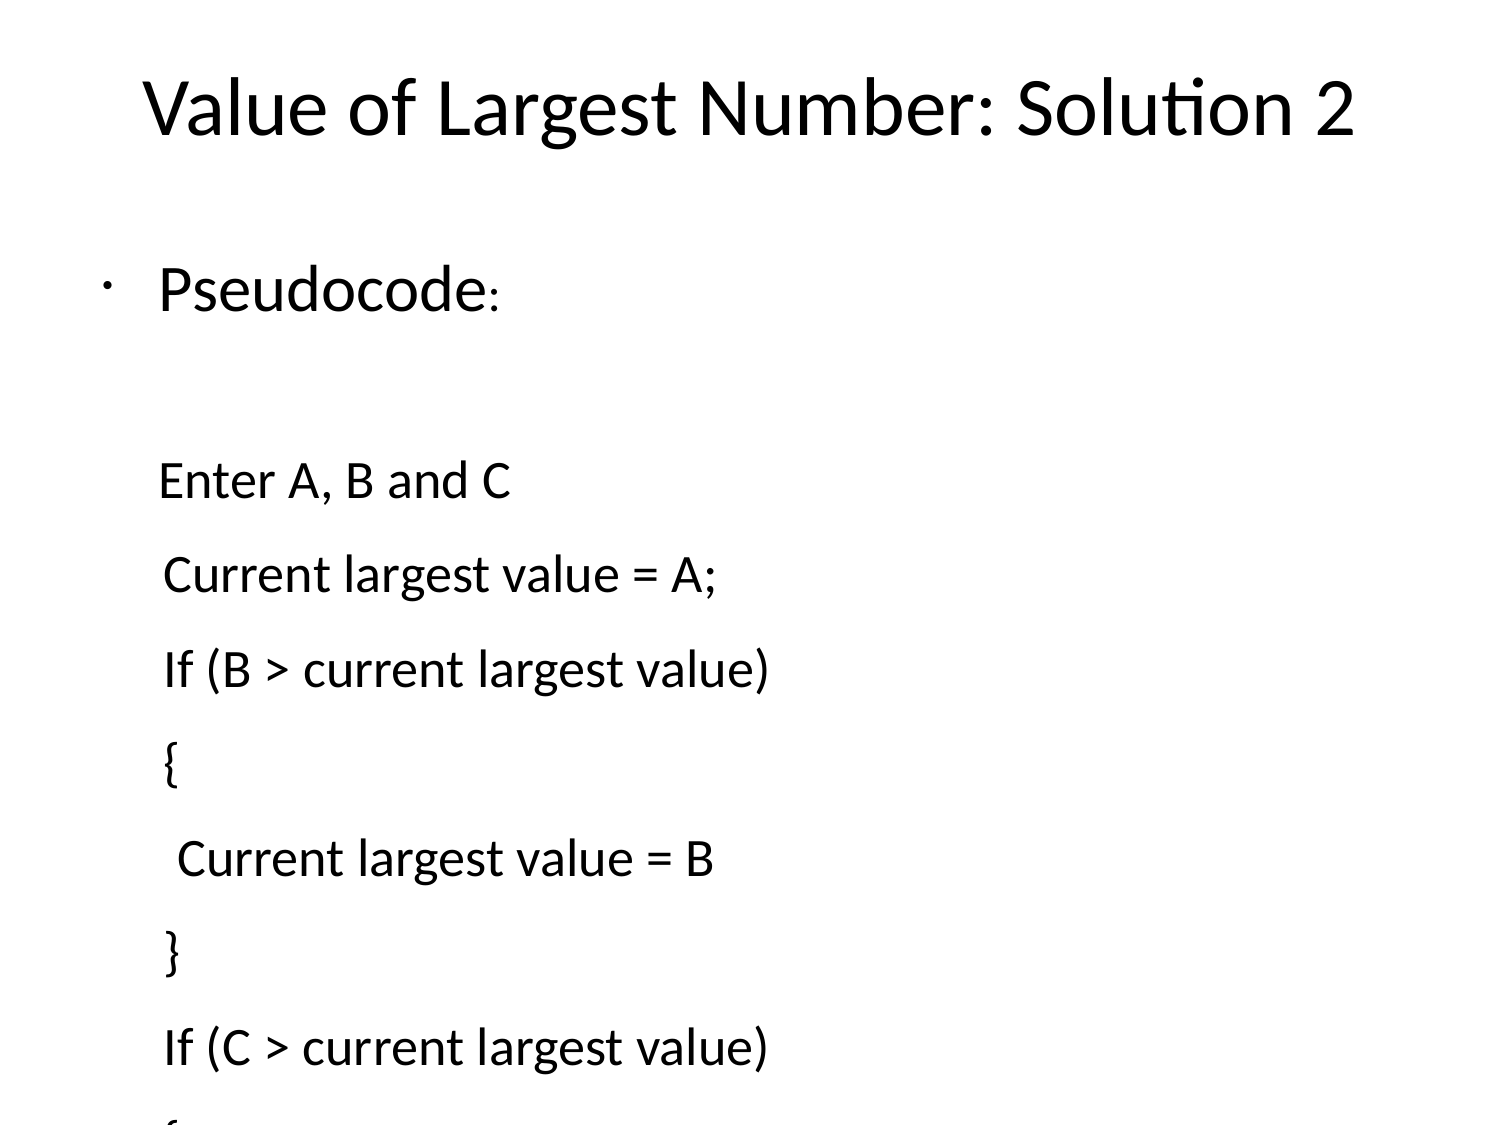

# Value of Largest Number: Solution 2
Pseudocode:
 Enter A, B and C
 Current largest value = A;
 If (B > current largest value)
 {
	Current largest value = B
 }
 If (C > current largest value)
 {
	Current largest value = C
 }